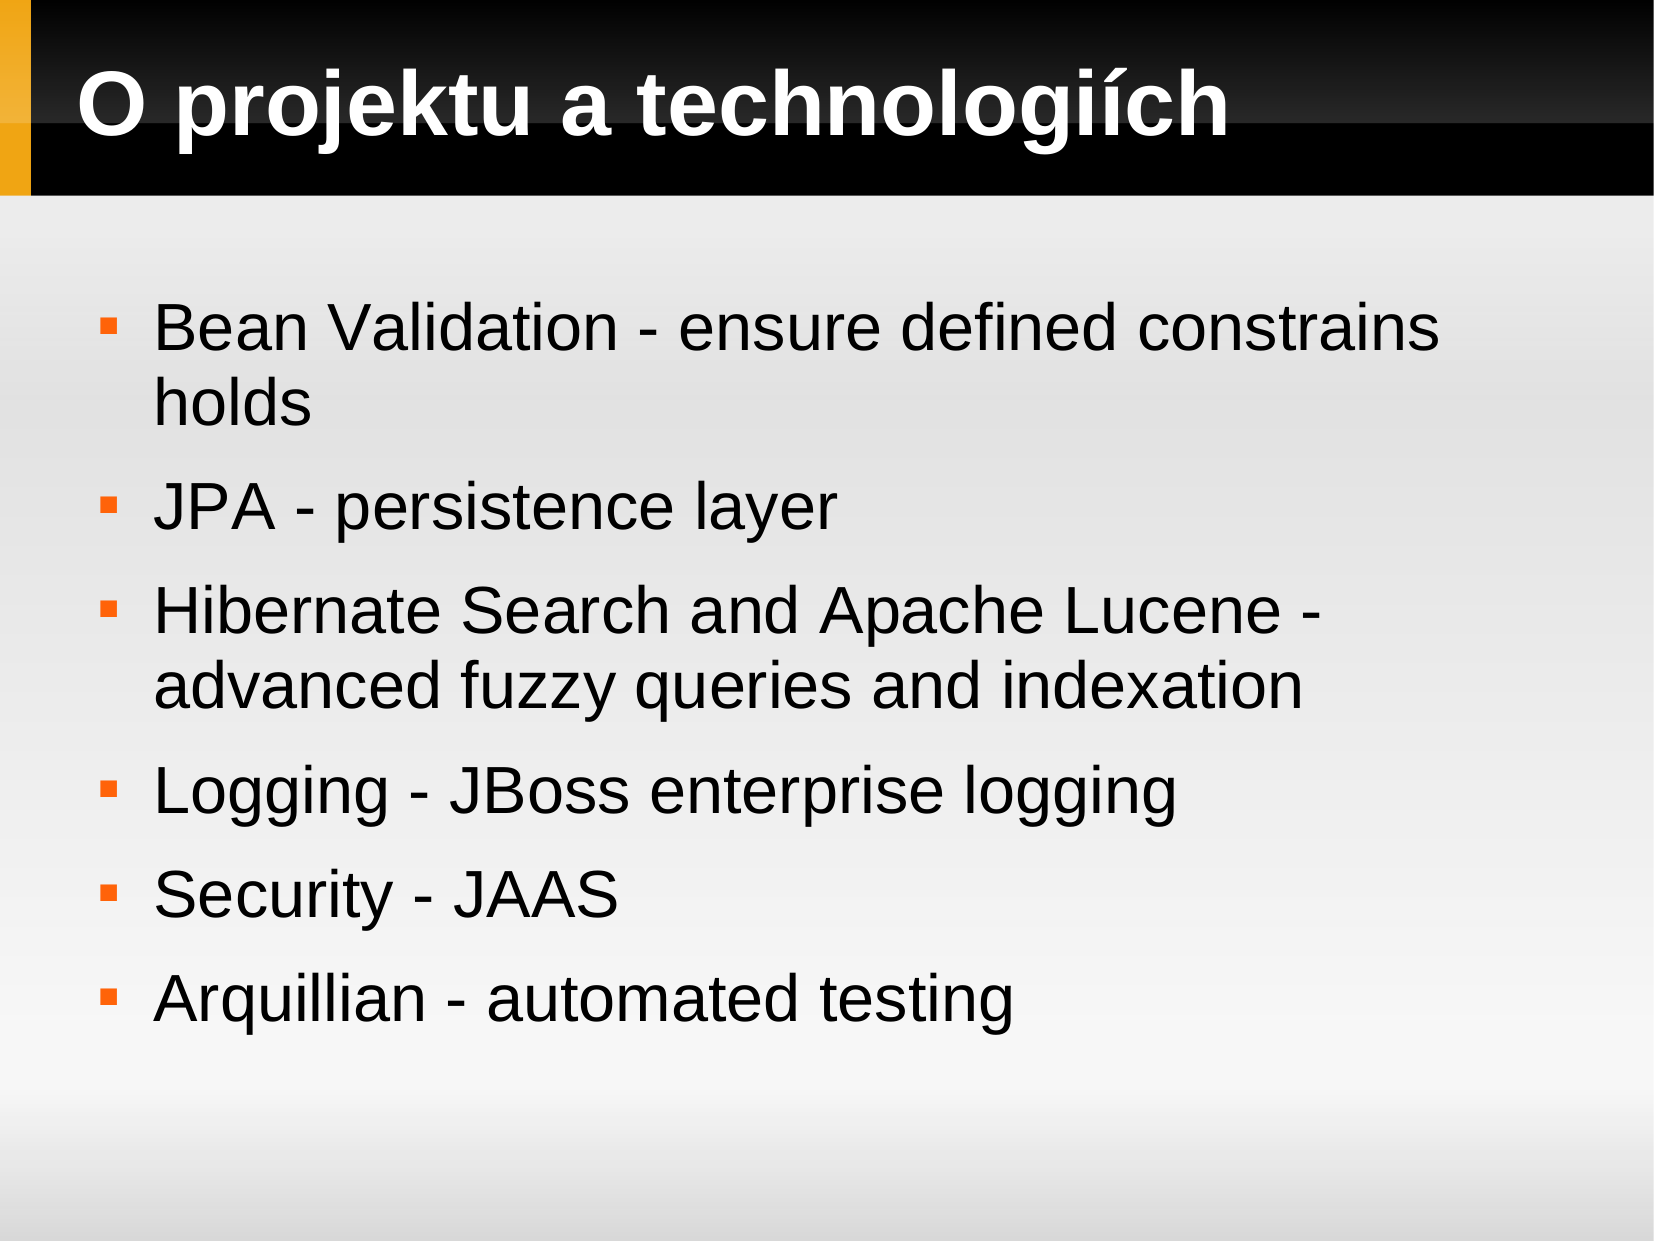

# O projektu a technologiích
Bean Validation - ensure defined constrains holds
JPA - persistence layer
Hibernate Search and Apache Lucene - advanced fuzzy queries and indexation
Logging - JBoss enterprise logging
Security - JAAS
Arquillian - automated testing